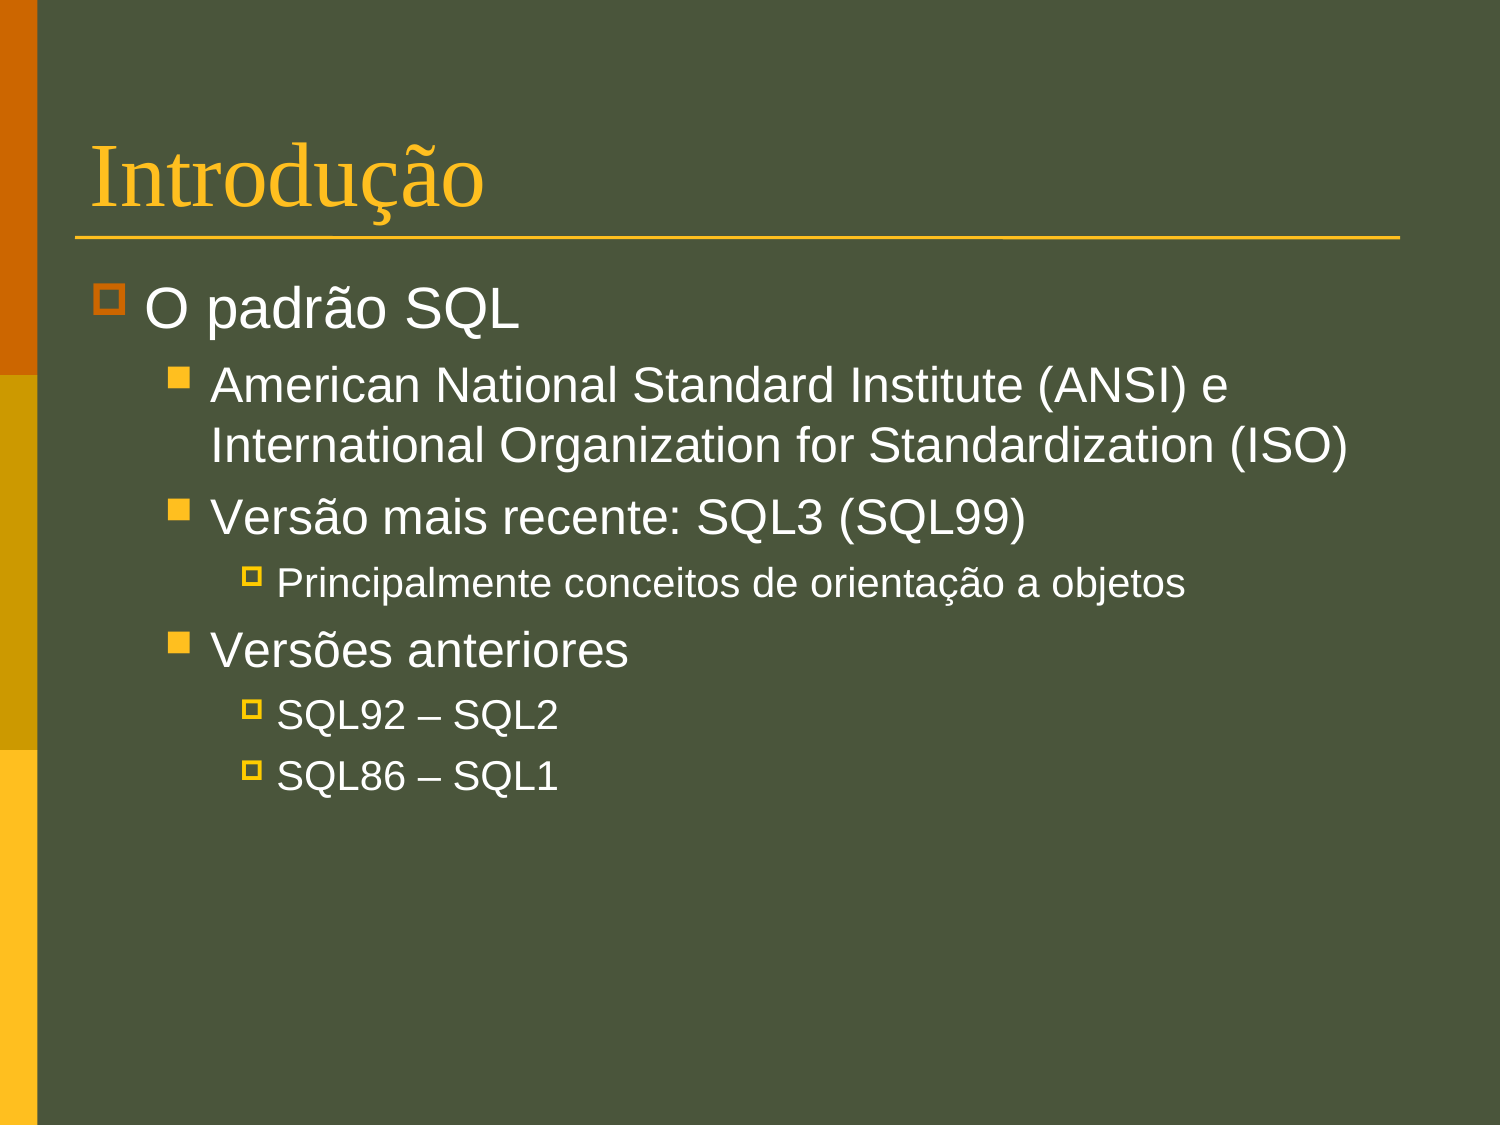

# Introdução
O padrão SQL
American National Standard Institute (ANSI) e International Organization for Standardization (ISO)
Versão mais recente: SQL3 (SQL99)
Principalmente conceitos de orientação a objetos
Versões anteriores
SQL92 – SQL2
SQL86 – SQL1